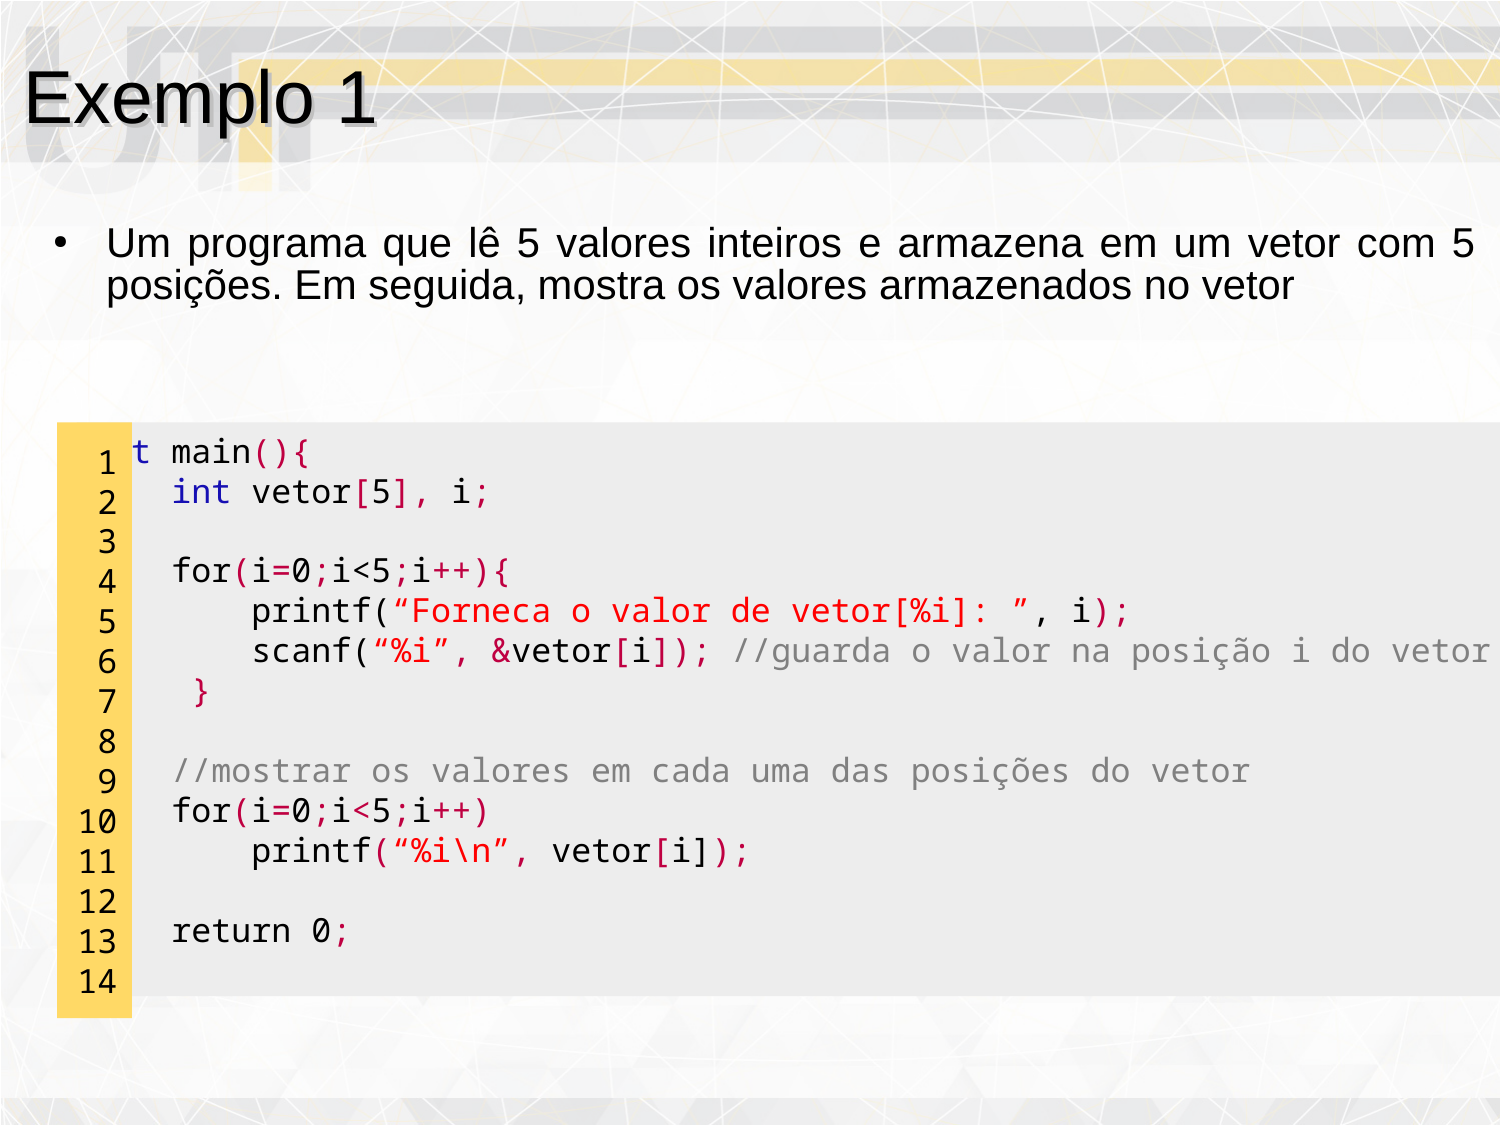

# Exemplo 1
Um programa que lê 5 valores inteiros e armazena em um vetor com 5 posições. Em seguida, mostra os valores armazenados no vetor
1
2
3
4
5
6
7
8
9
10
11
12
13
14
int main(){
 int vetor[5], i;
 for(i=0;i<5;i++){
 printf(“Forneca o valor de vetor[%i]: ”, i);
 scanf(“%i”, &vetor[i]); //guarda o valor na posição i do vetor
 }
 //mostrar os valores em cada uma das posições do vetor
 for(i=0;i<5;i++)
 printf(“%i\n”, vetor[i]);
 return 0;
}